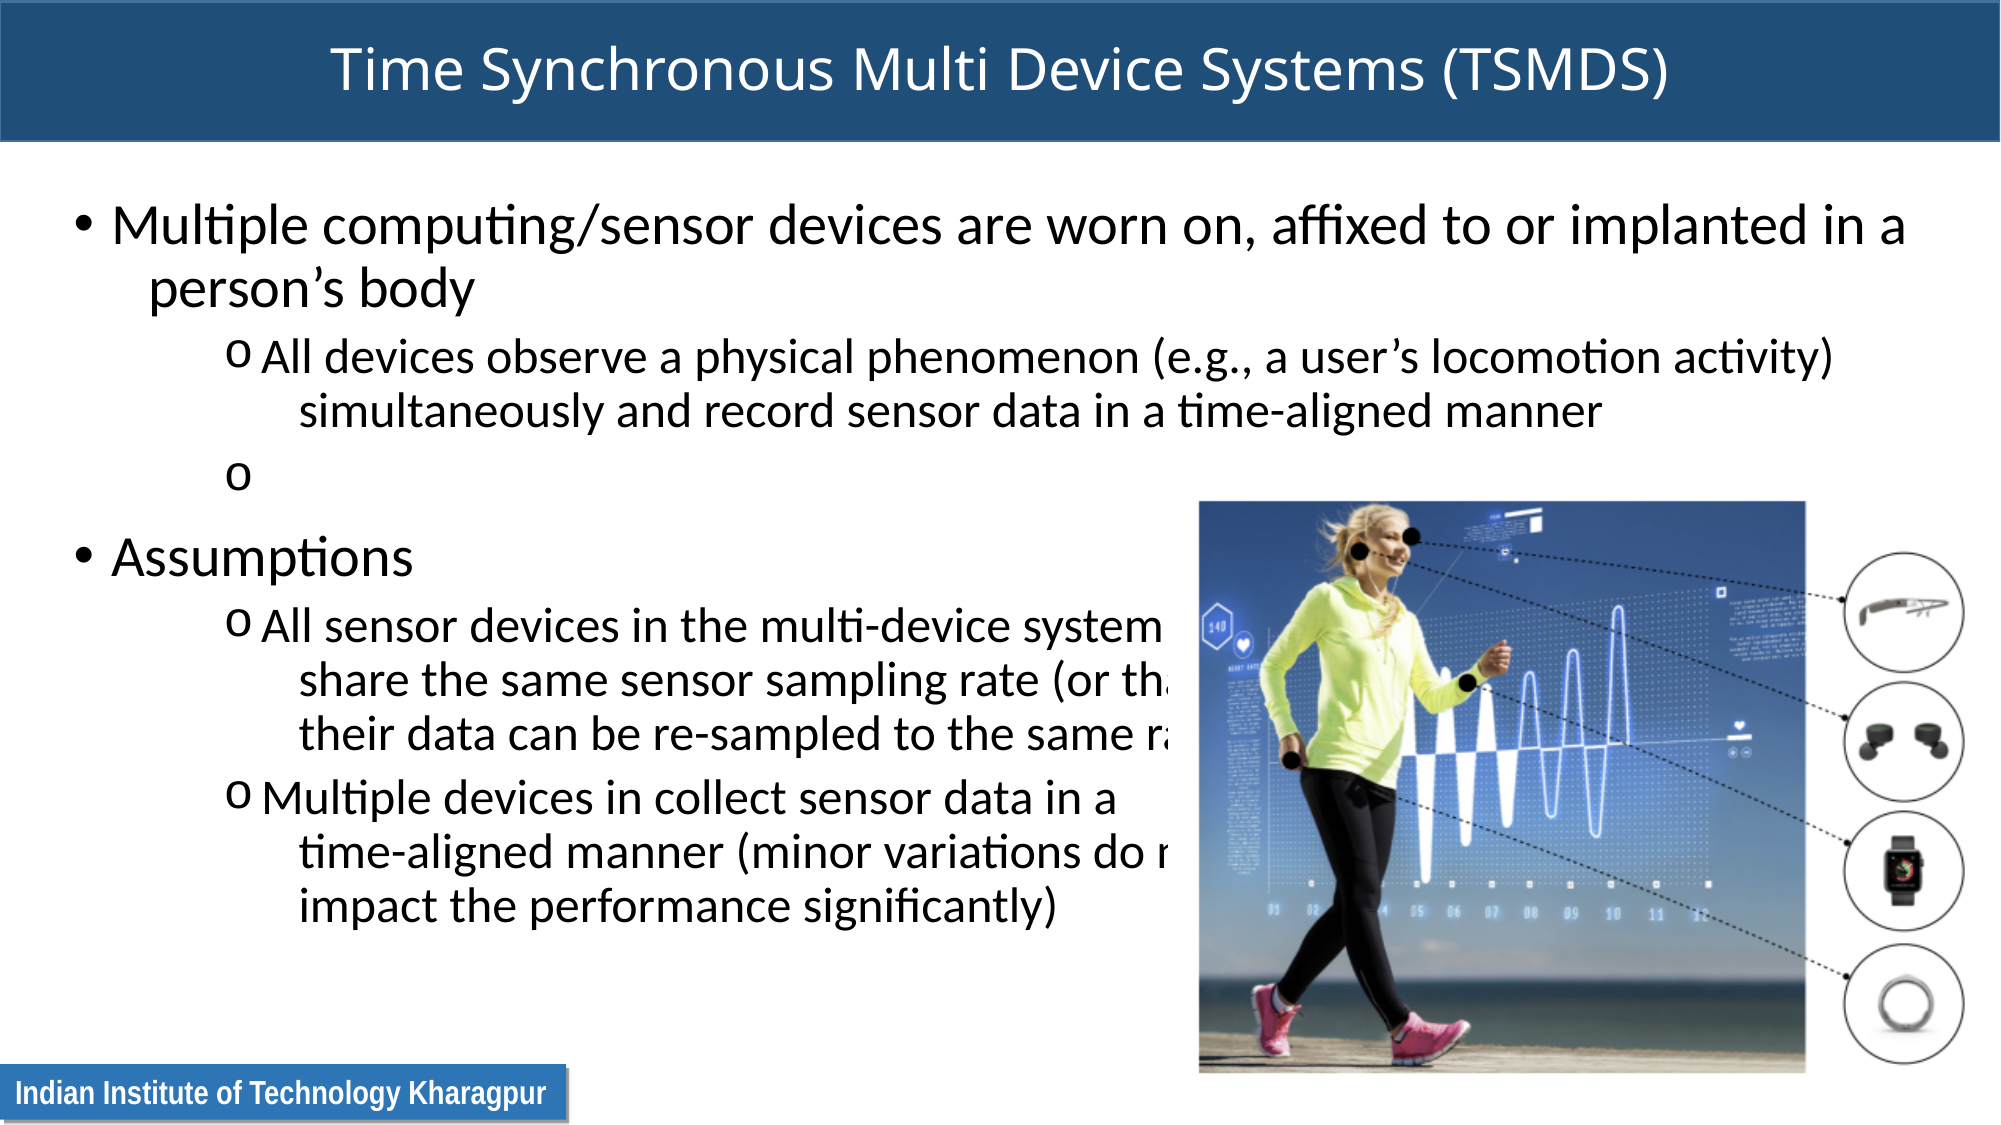

Time Synchronous Multi Device Systems (TSMDS)
# Multiple computing/sensor devices are worn on, affixed to or implanted in a person’s body
All devices observe a physical phenomenon (e.g., a user’s locomotion activity) simultaneously and record sensor data in a time-aligned manner
Assumptions
All sensor devices in the multi-device system
share the same sensor sampling rate (or that
their data can be re-sampled to the same rate)
Multiple devices in collect sensor data in a
time-aligned manner (minor variations do not
impact the performance significantly)